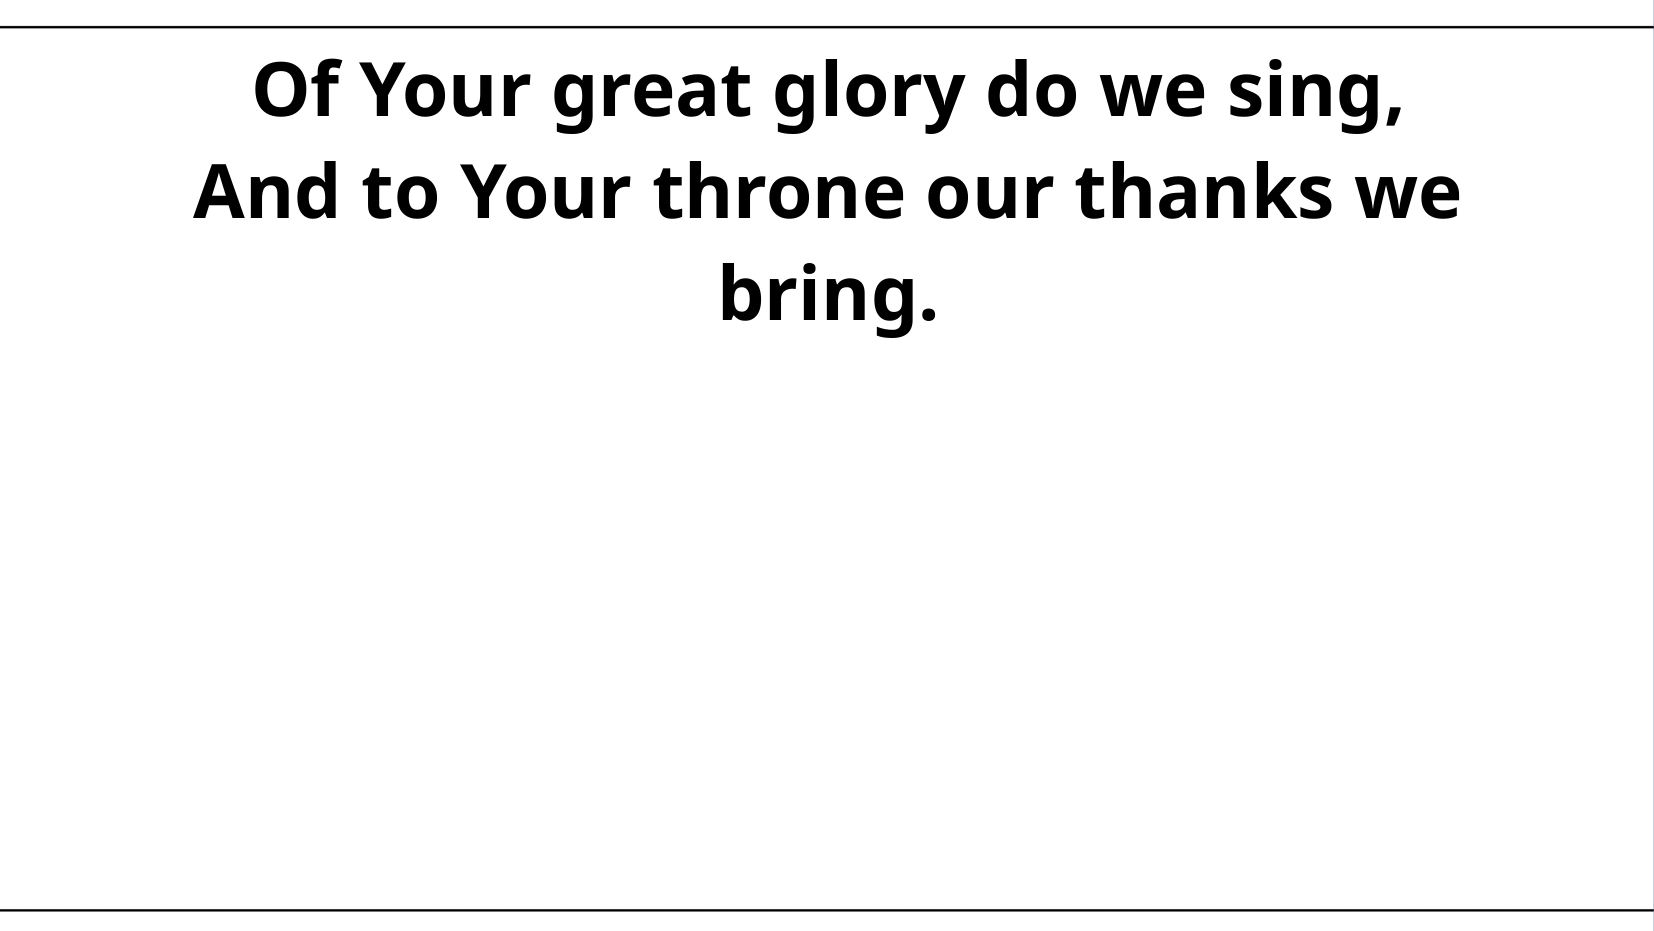

Of Your great glory do we sing,
And to Your throne our thanks we bring.